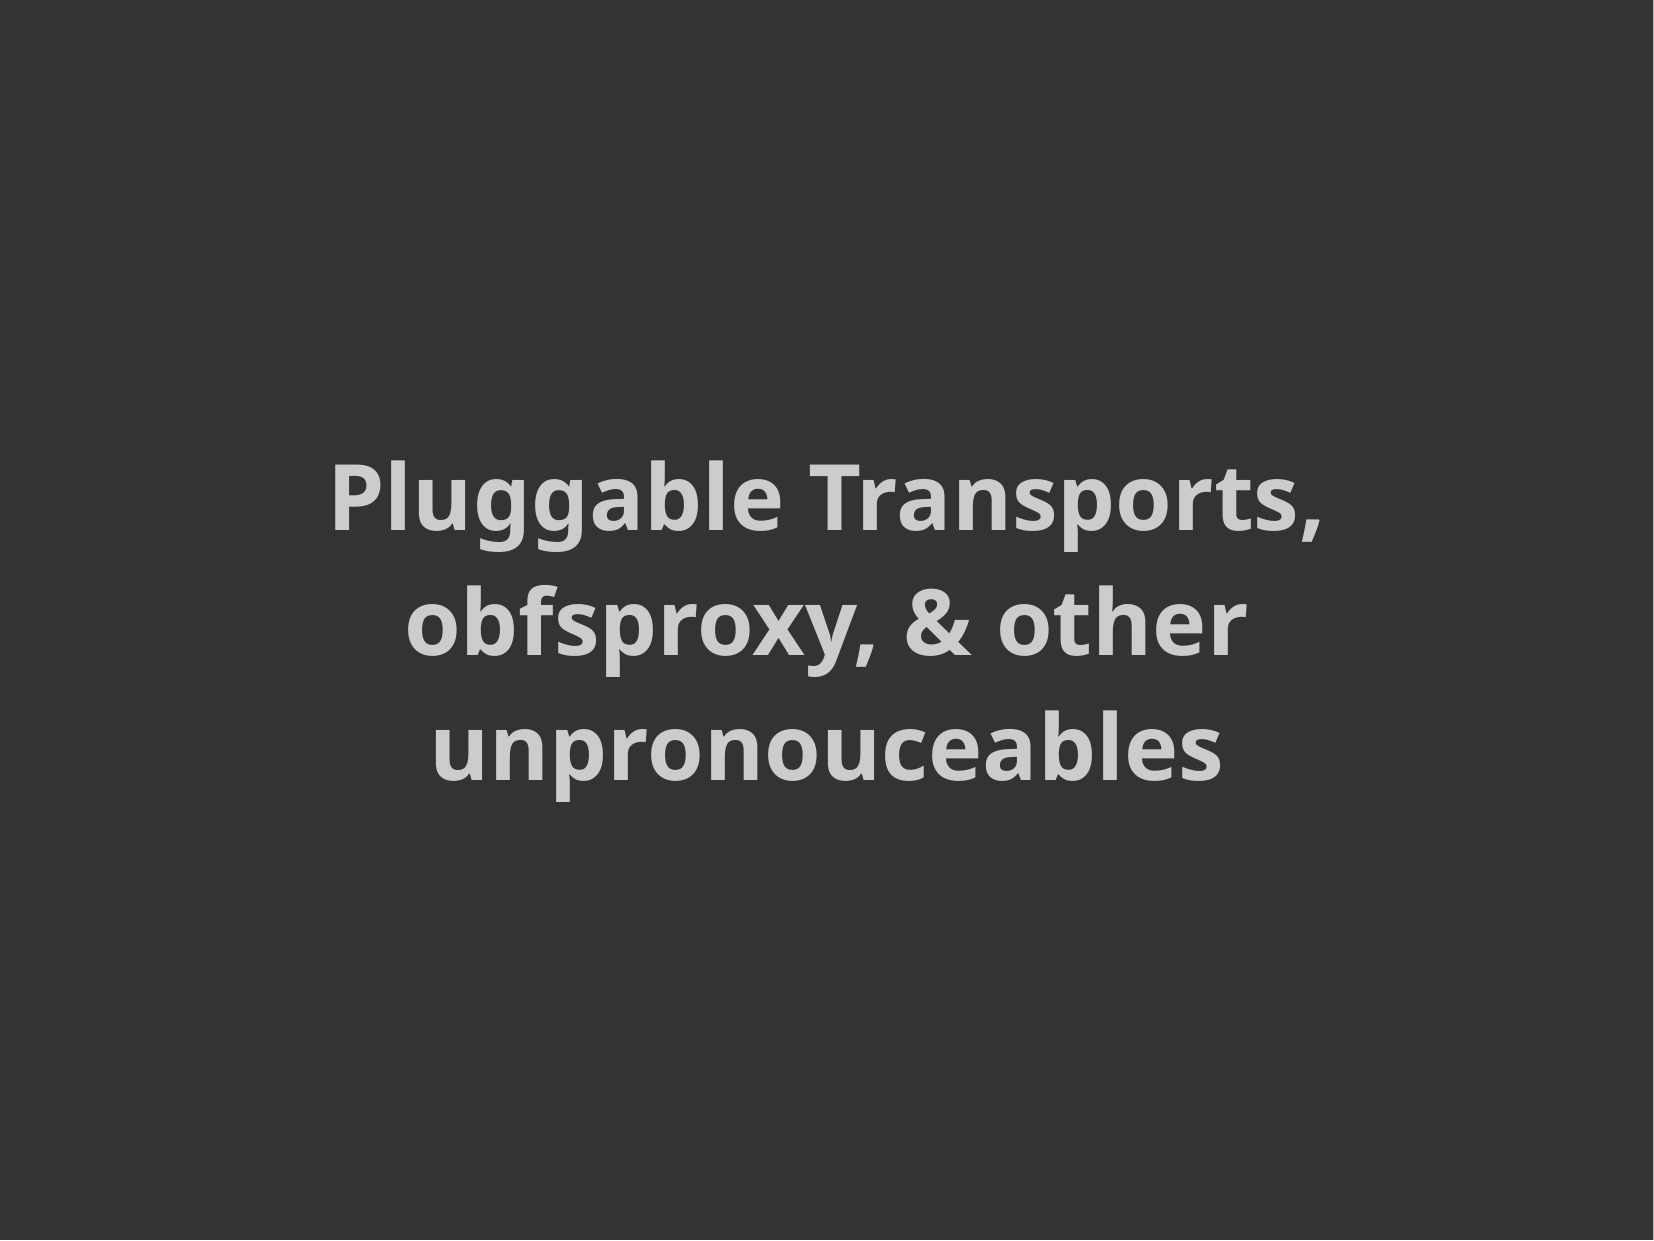

# Pluggable Transports, obfsproxy, & other unpronouceables